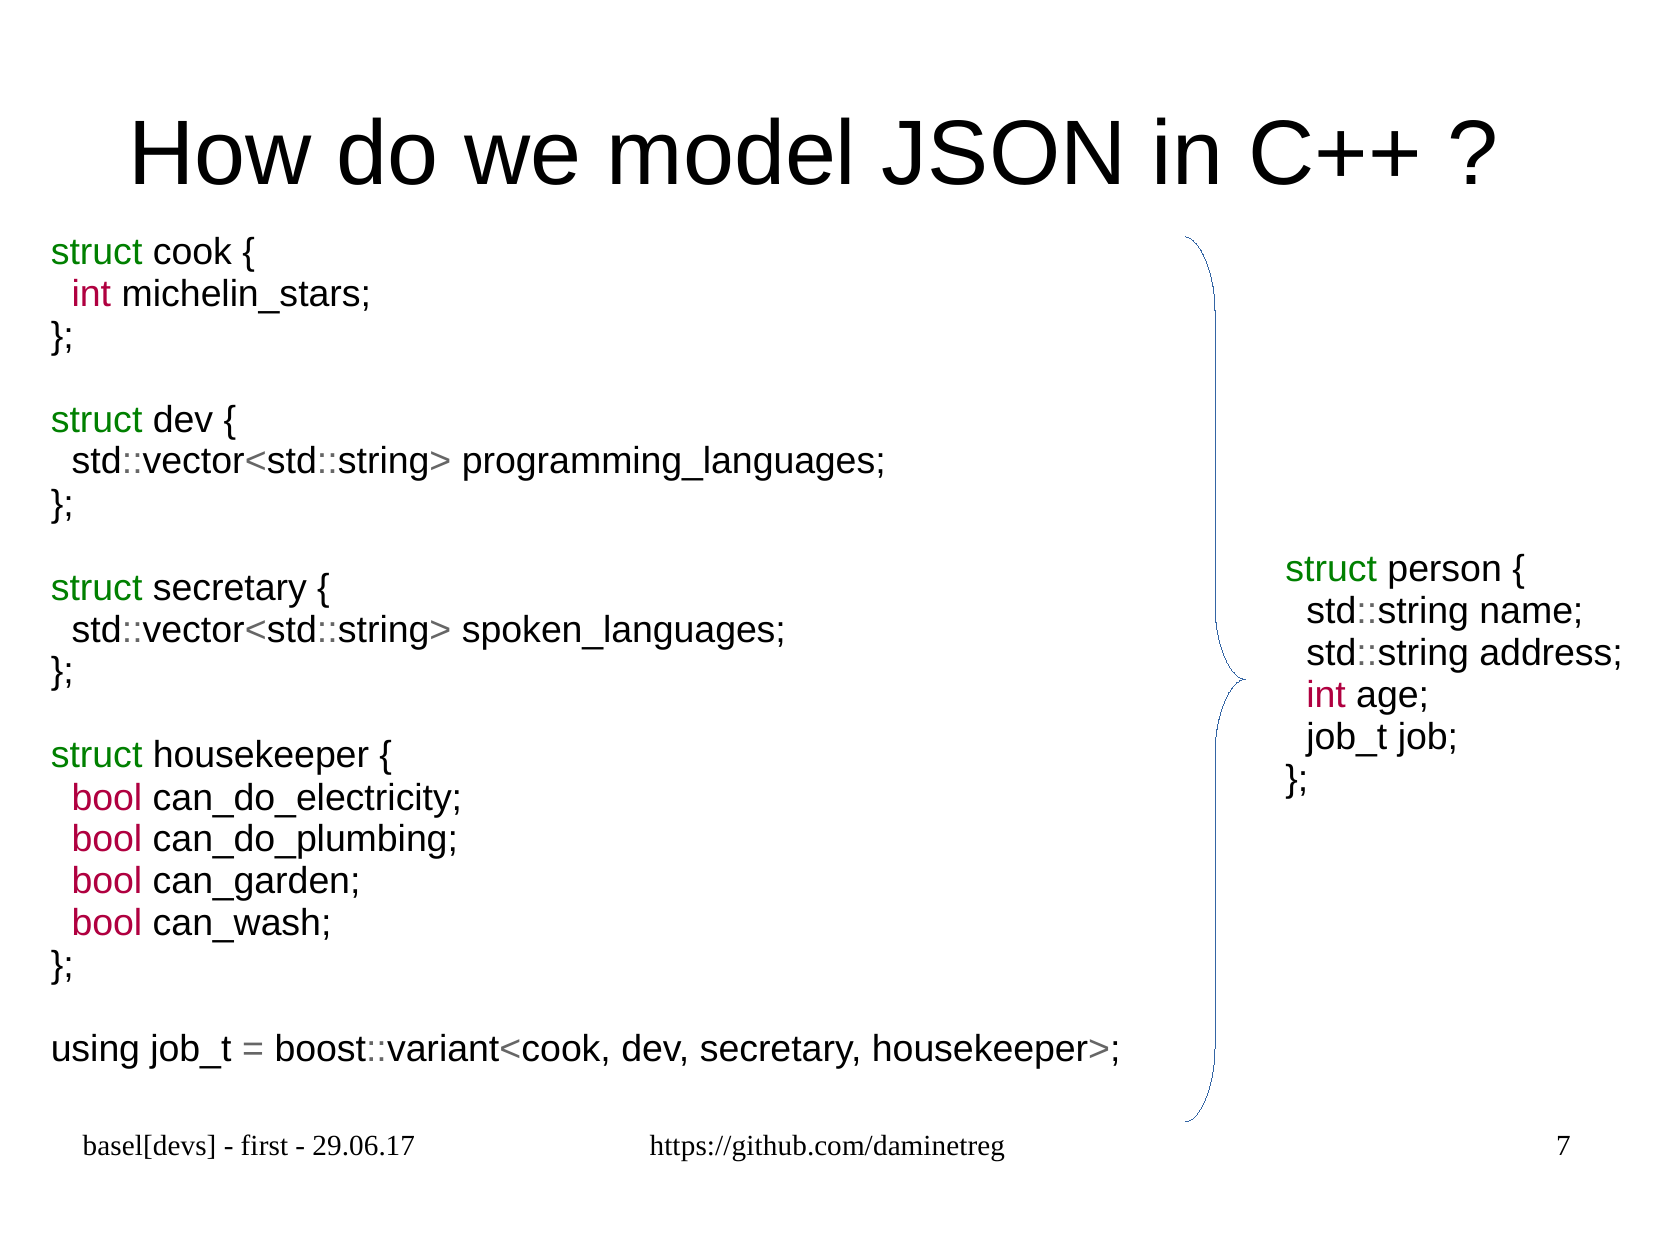

# How do we model JSON in C++ ?
 struct cook {
 int michelin_stars;
 };
 struct dev {
 std::vector<std::string> programming_languages;
 };
 struct secretary {
 std::vector<std::string> spoken_languages;
 };
 struct housekeeper {
 bool can_do_electricity;
 bool can_do_plumbing;
 bool can_garden;
 bool can_wash;
 };
 using job_t = boost::variant<cook, dev, secretary, housekeeper>;
 struct person {
 std::string name;
 std::string address;
 int age;
 job_t job;
 };
basel[devs] - first - 29.06.17
https://github.com/daminetreg
7